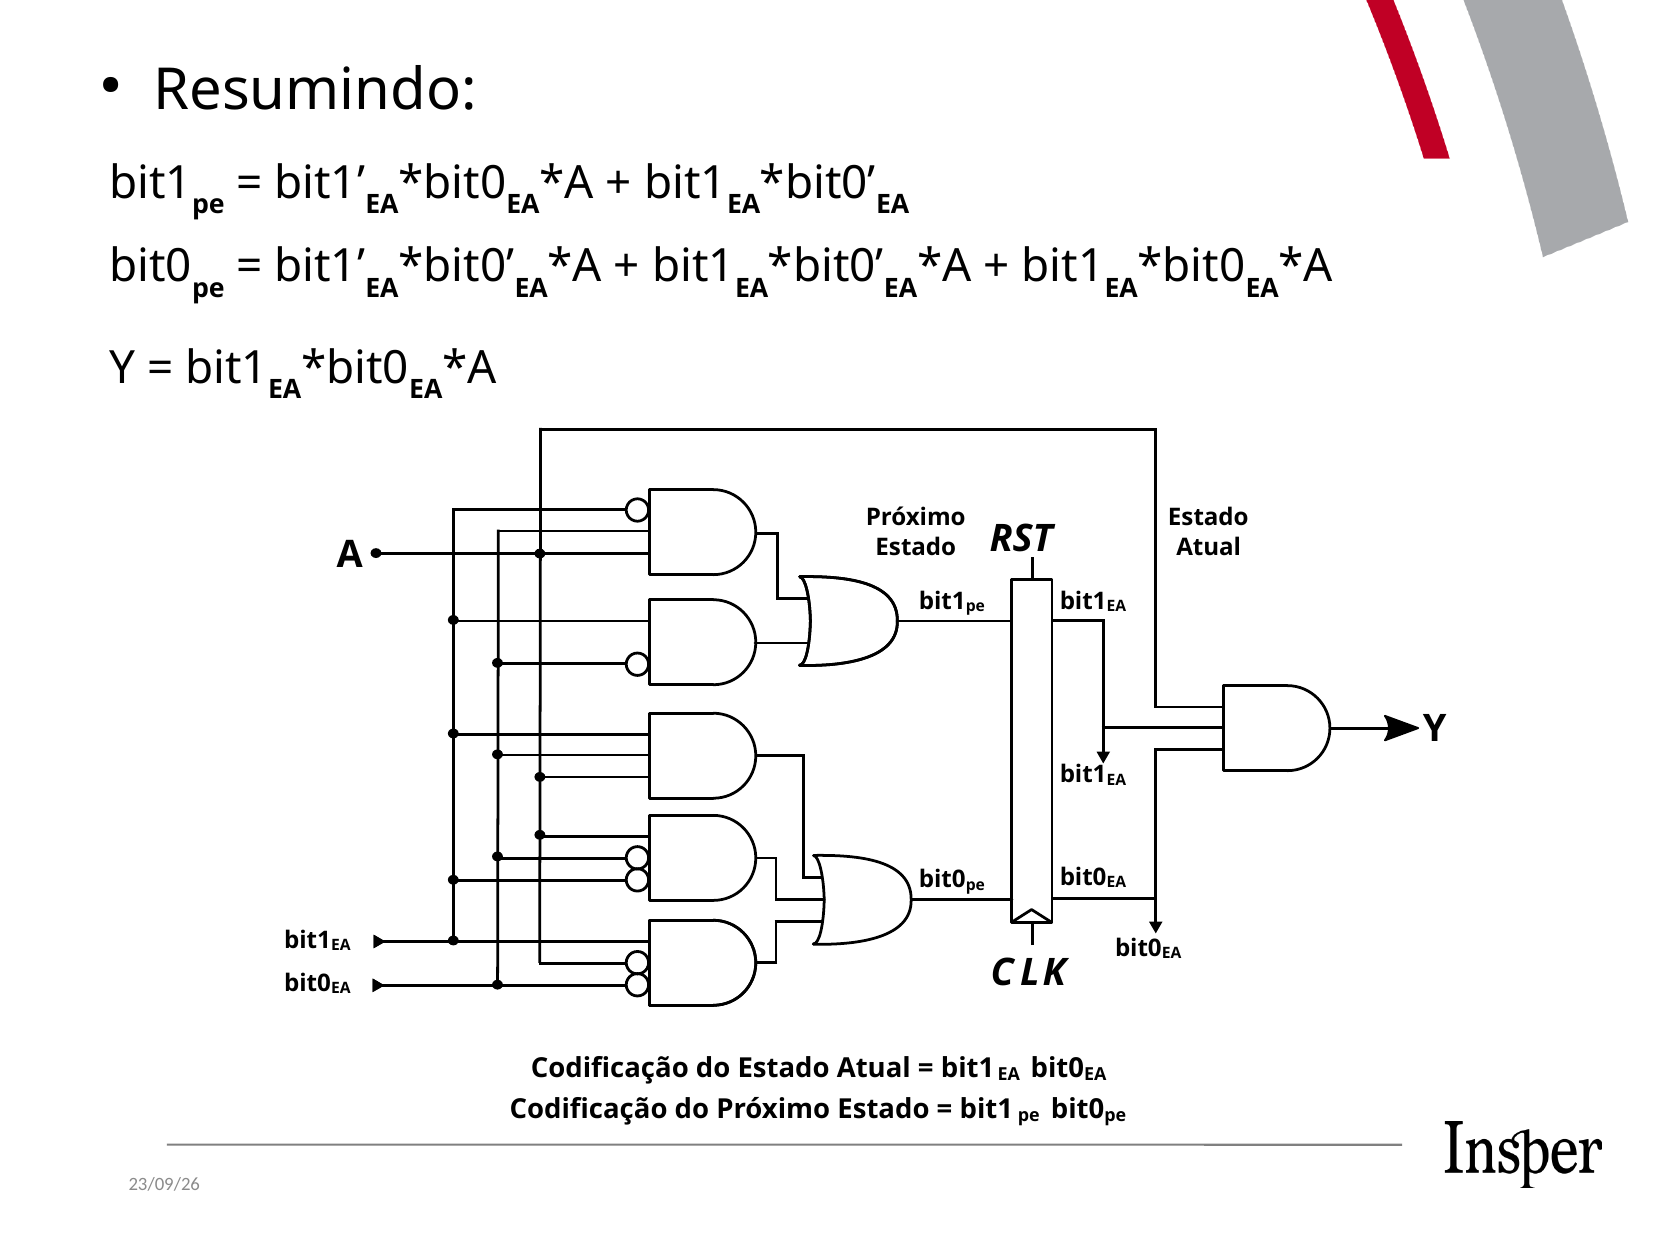

# Resumindo:
bit1pe = bit1’EA*bit0EA*A + bit1EA*bit0’EA
bit0pe = bit1’EA*bit0’EA*A + bit1EA*bit0’EA*A + bit1EA*bit0EA*A
Y = bit1EA*bit0EA*A